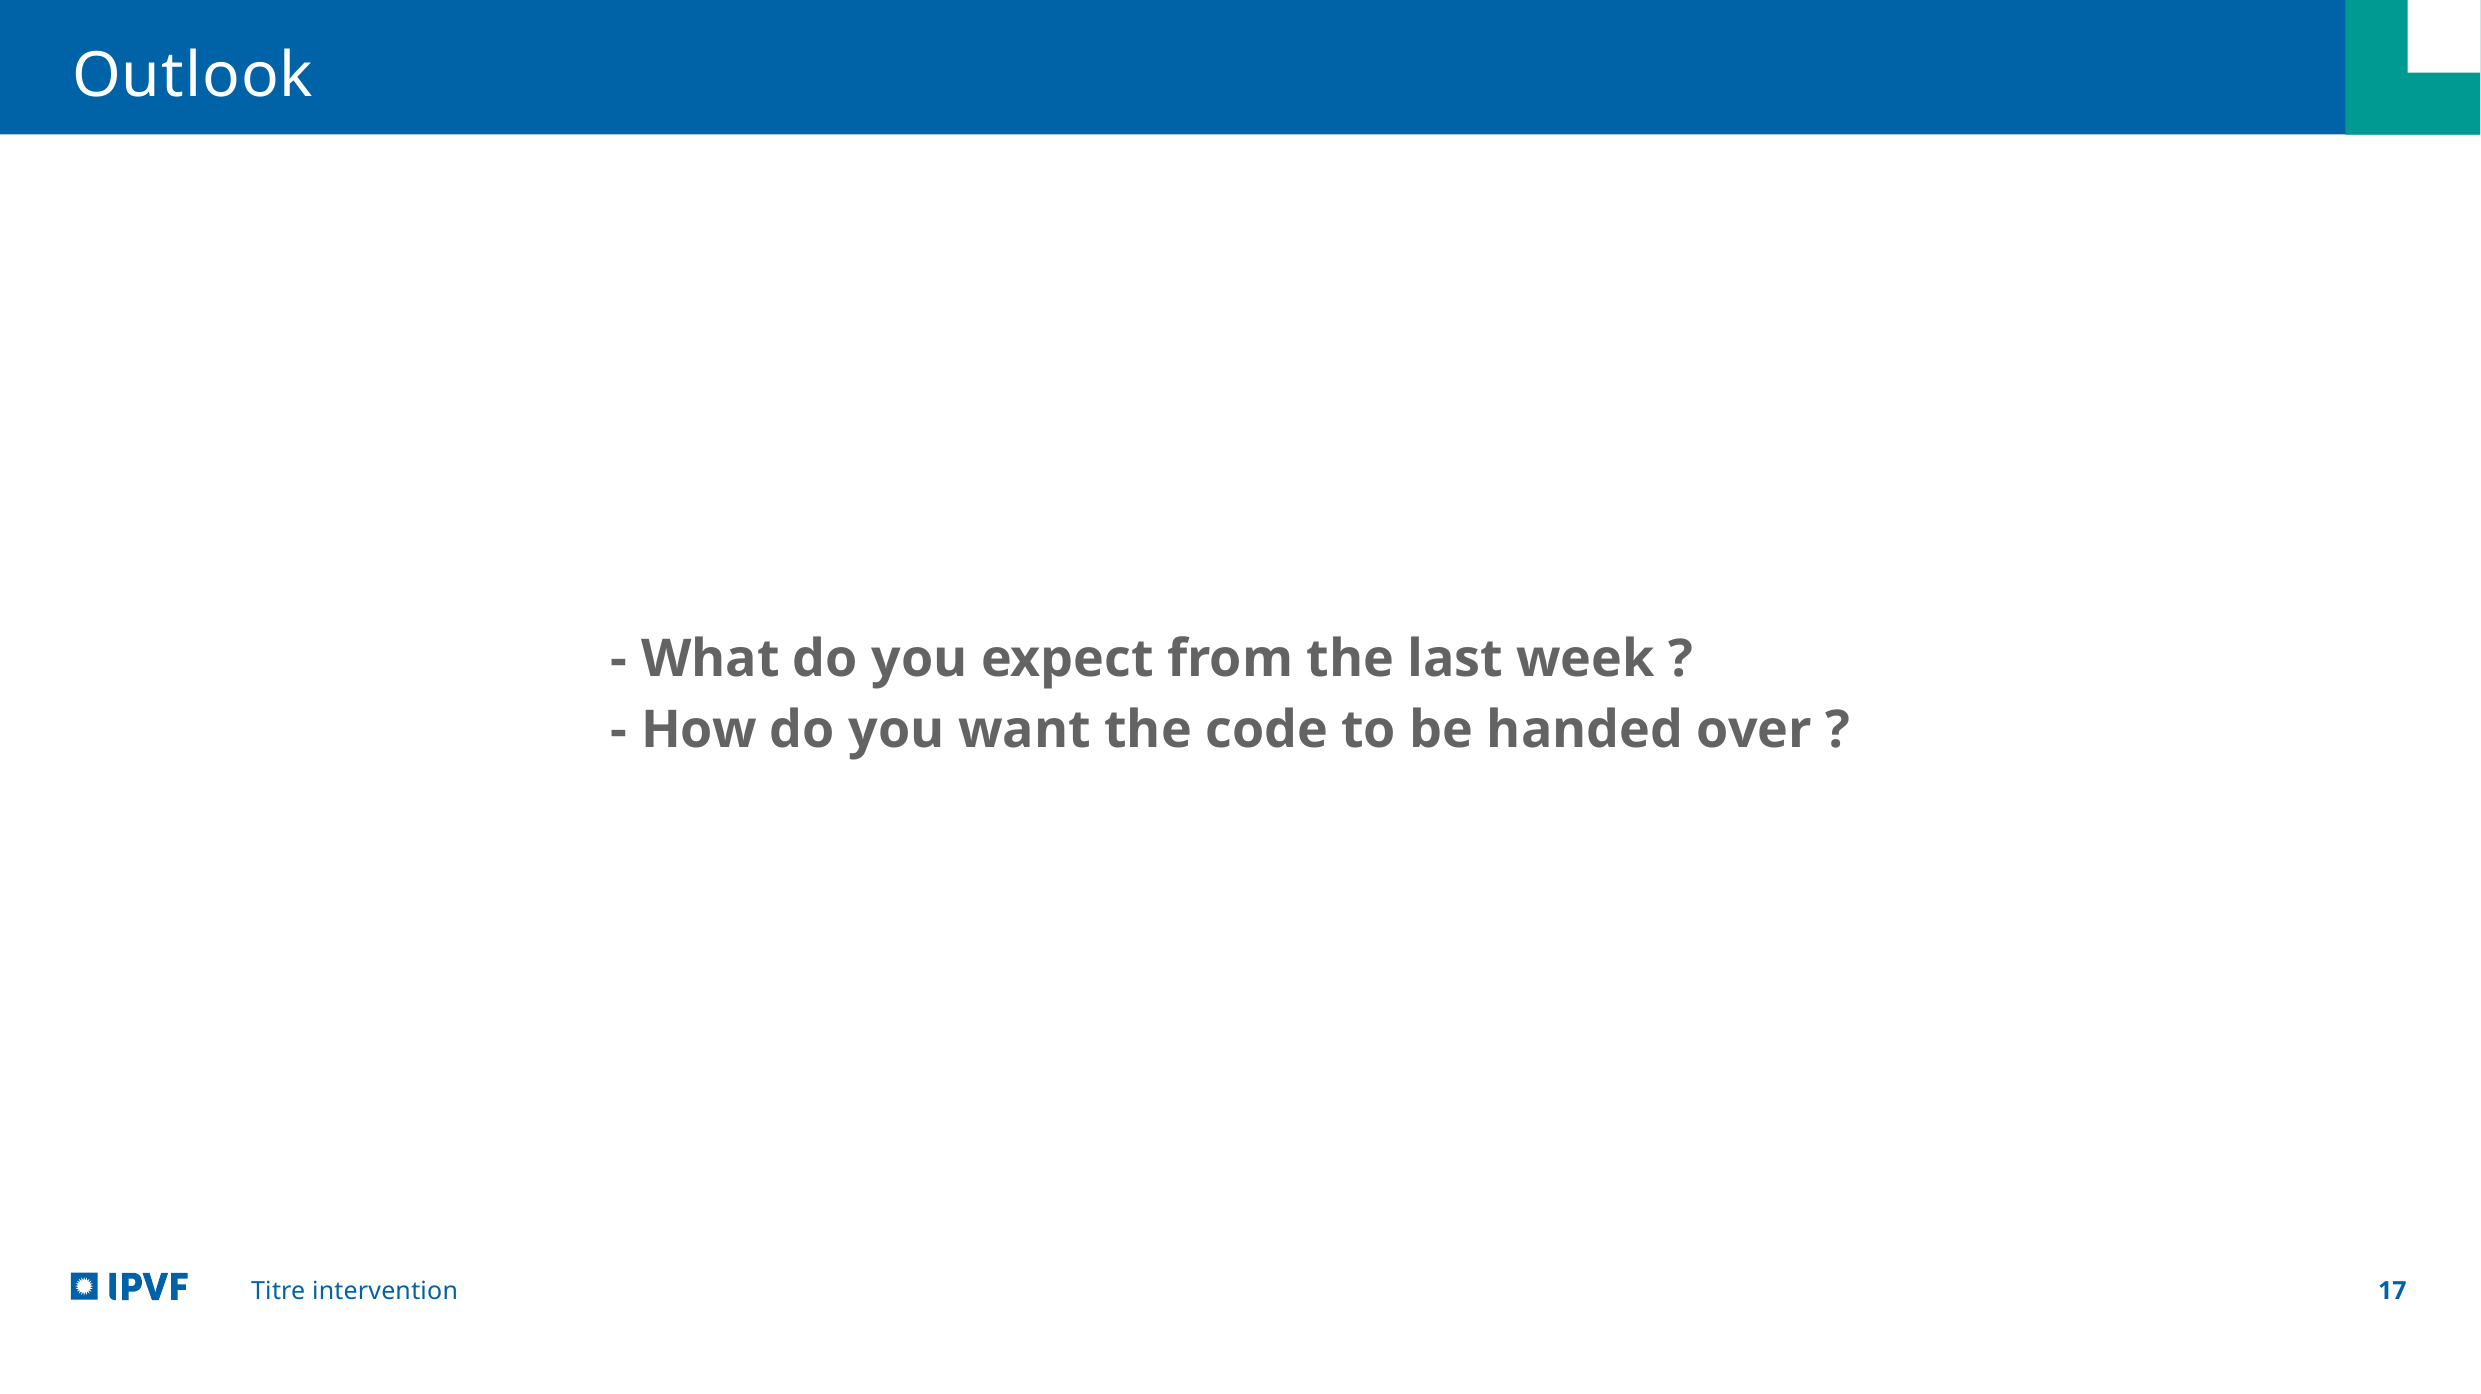

# Outlook
- What do you expect from the last week ?
- How do you want the code to be handed over ?
17